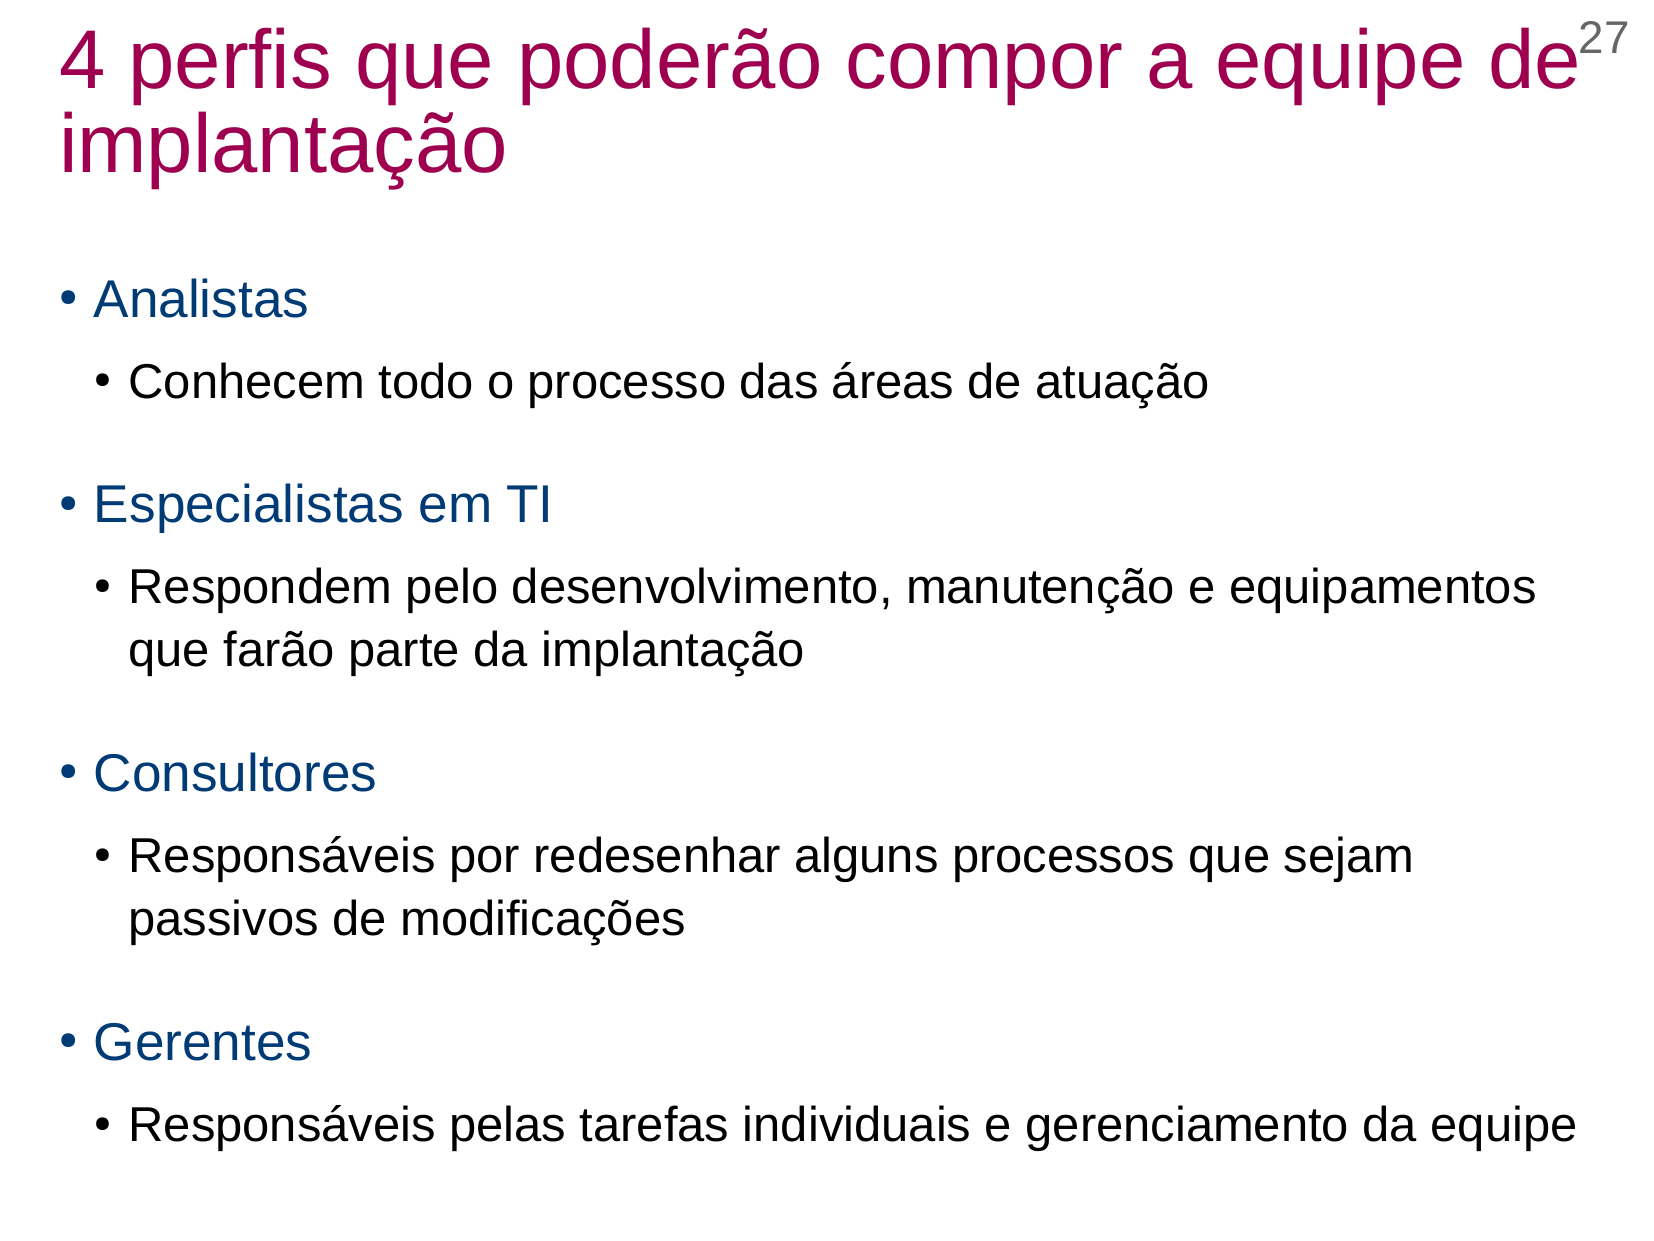

# 4 perfis que poderão compor a equipe de implantação
27
Analistas
Conhecem todo o processo das áreas de atuação
Especialistas em TI
Respondem pelo desenvolvimento, manutenção e equipamentos que farão parte da implantação
Consultores
Responsáveis por redesenhar alguns processos que sejam passivos de modificações
Gerentes
Responsáveis pelas tarefas individuais e gerenciamento da equipe